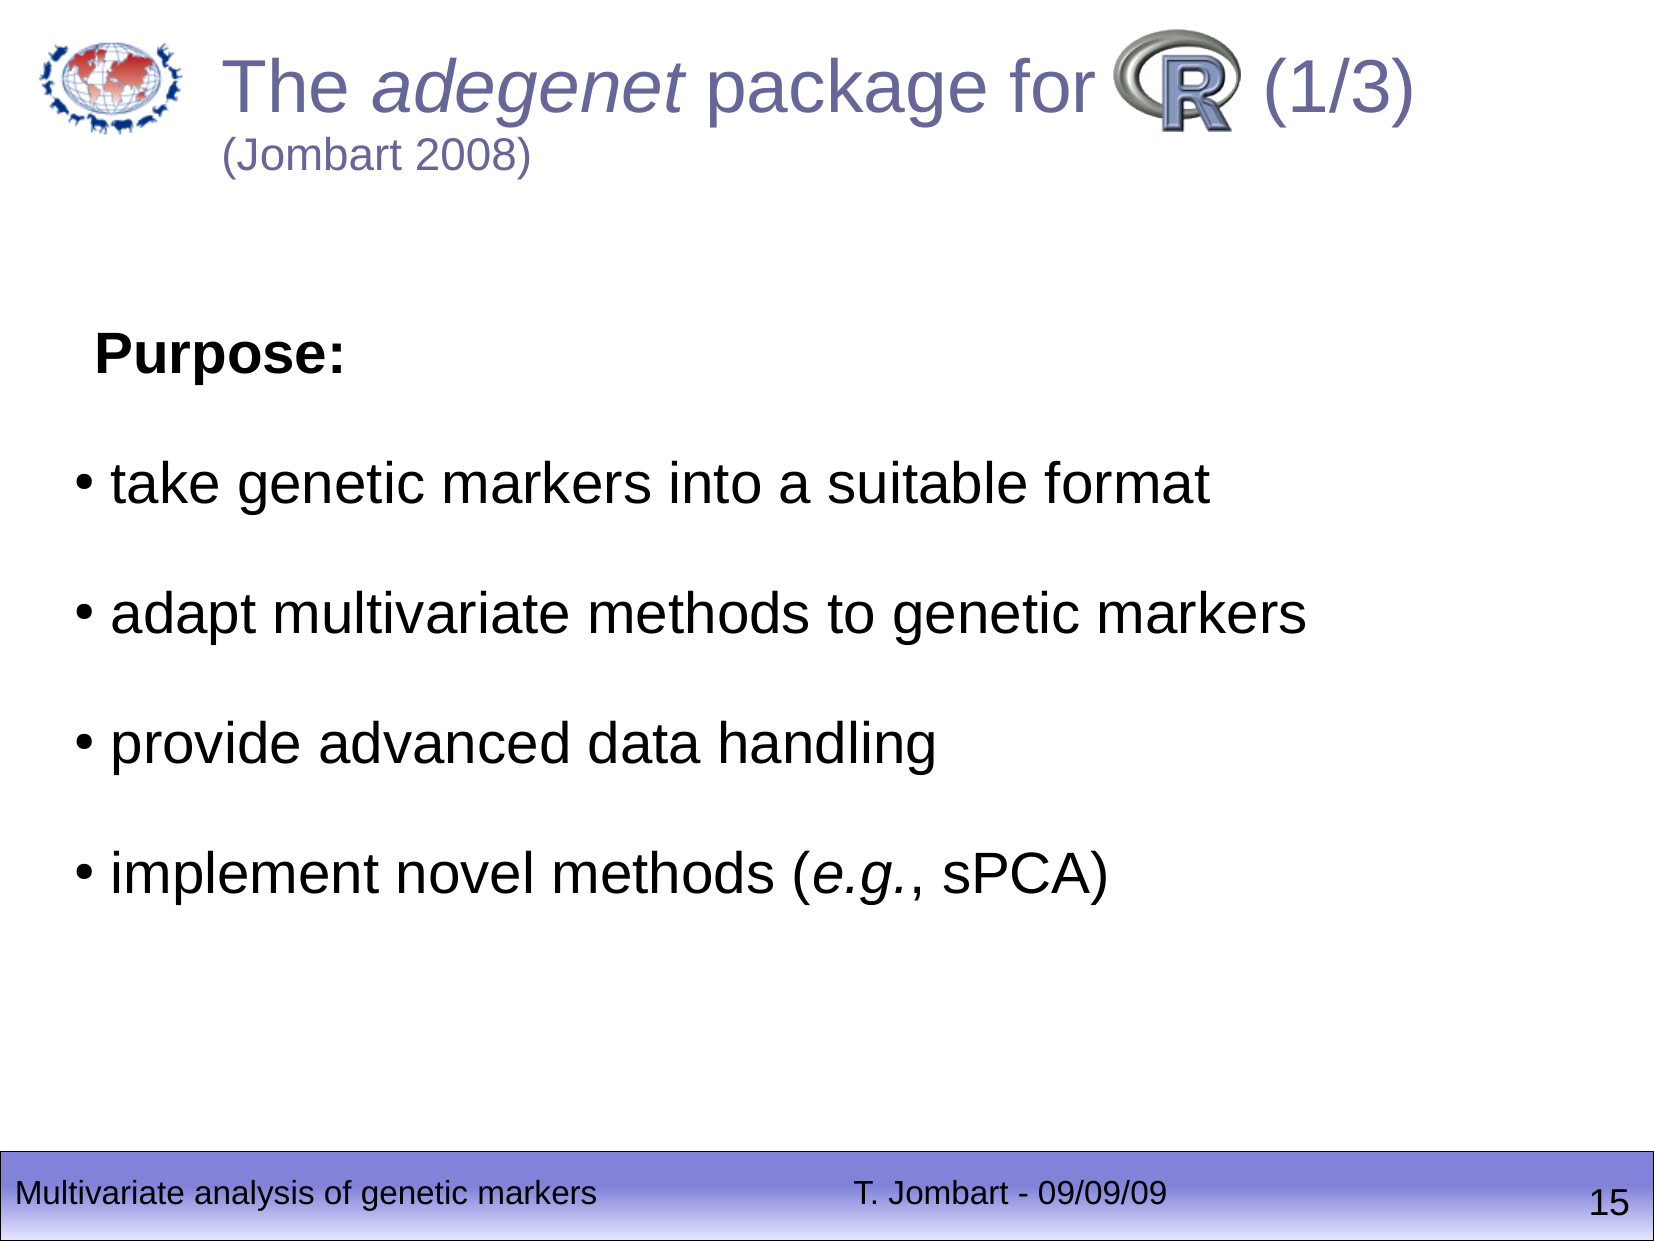

The adegenet package for (1/3)
(Jombart 2008)
Purpose:
 take genetic markers into a suitable format
 adapt multivariate methods to genetic markers
 provide advanced data handling
 implement novel methods (e.g., sPCA)
Multivariate analysis of genetic markers
T. Jombart - 09/09/09
15